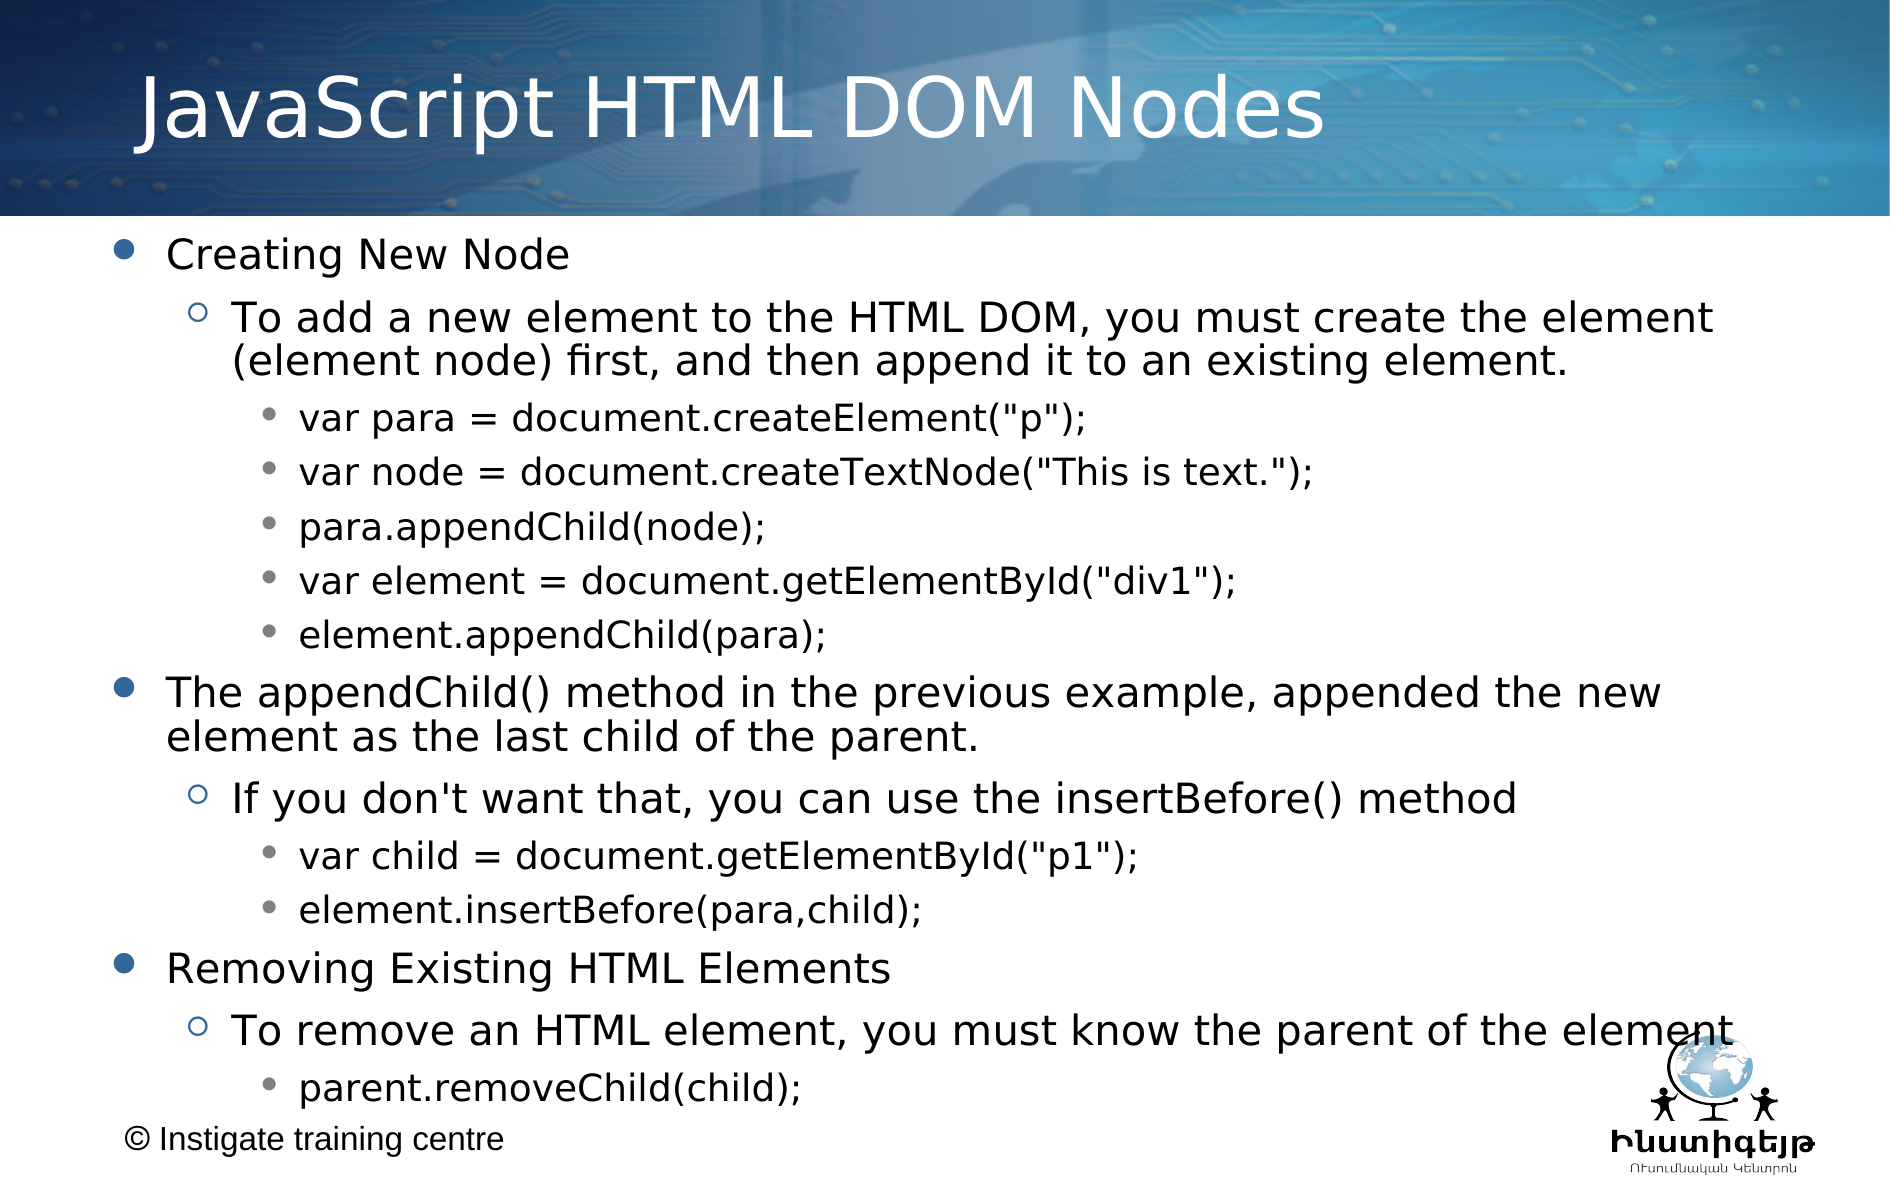

JavaScript HTML DOM Nodes
# Creating New Node
To add a new element to the HTML DOM, you must create the element (element node) first, and then append it to an existing element.
var para = document.createElement("p");
var node = document.createTextNode("This is text.");
para.appendChild(node);
var element = document.getElementById("div1");
element.appendChild(para);
The appendChild() method in the previous example, appended the new element as the last child of the parent.
If you don't want that, you can use the insertBefore() method
var child = document.getElementById("p1");
element.insertBefore(para,child);
Removing Existing HTML Elements
To remove an HTML element, you must know the parent of the element
parent.removeChild(child);